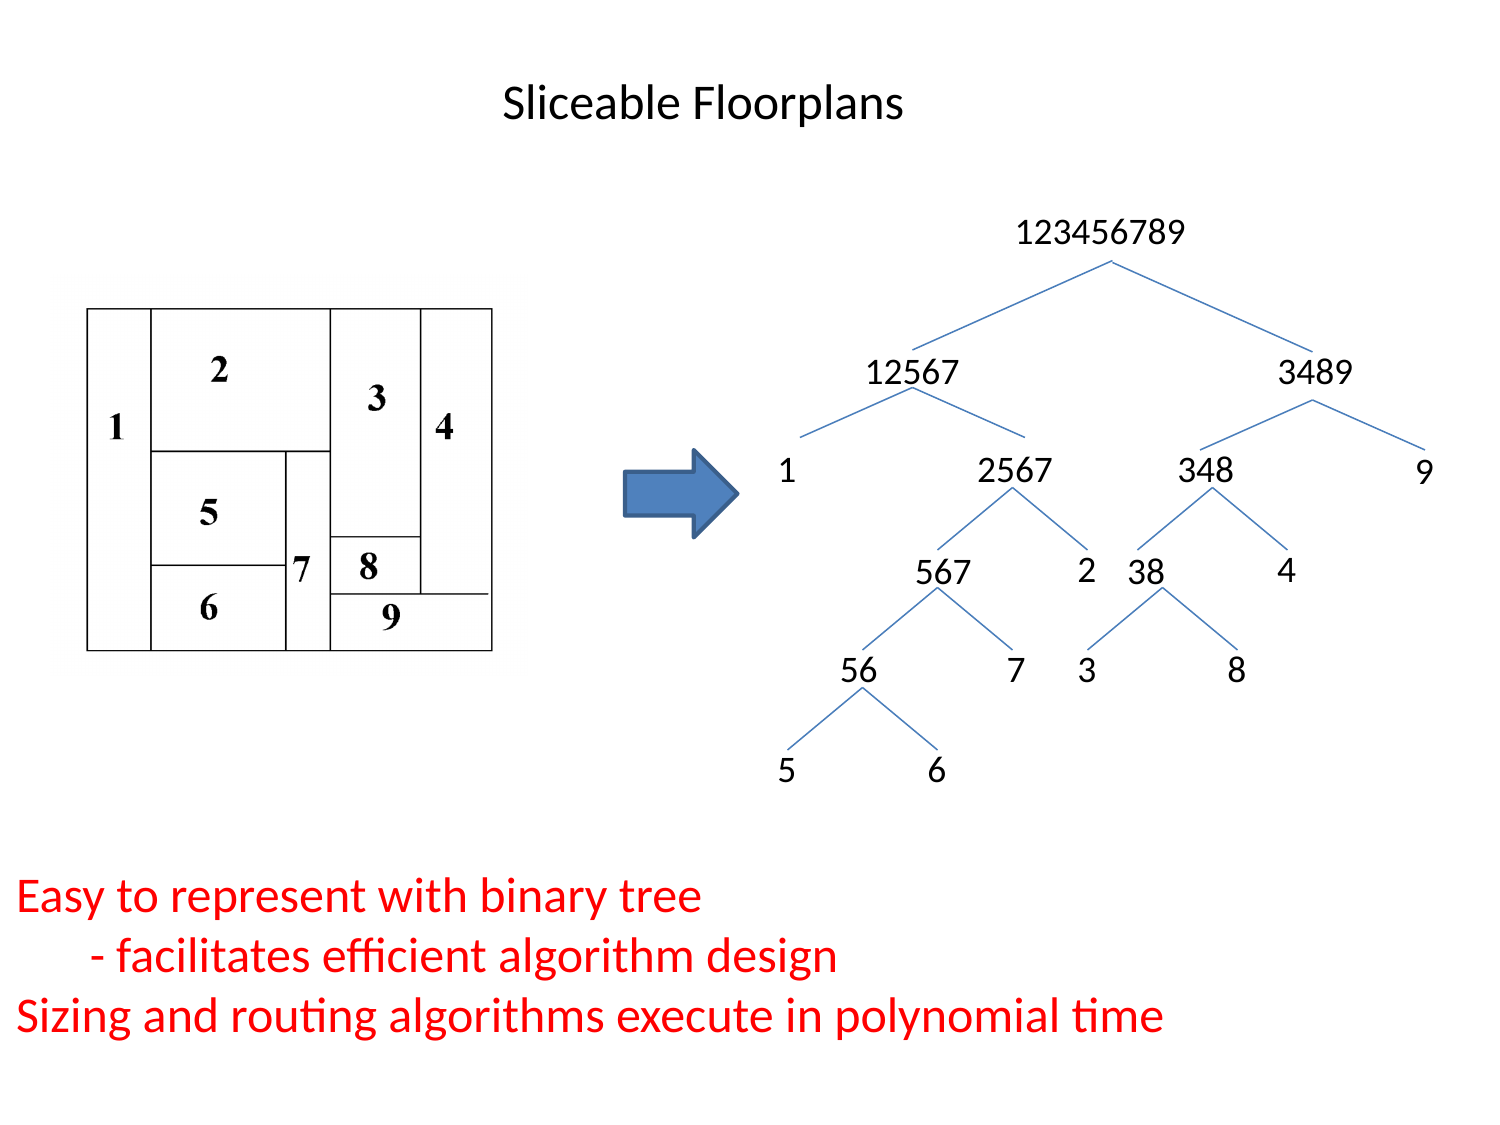

Sliceable Floorplans
123456789
12567
3489
1
2567
348
9
2
4
567
38
56
 7
3
8
5
6
Easy to represent with binary tree
	- facilitates efficient algorithm design
Sizing and routing algorithms execute in polynomial time